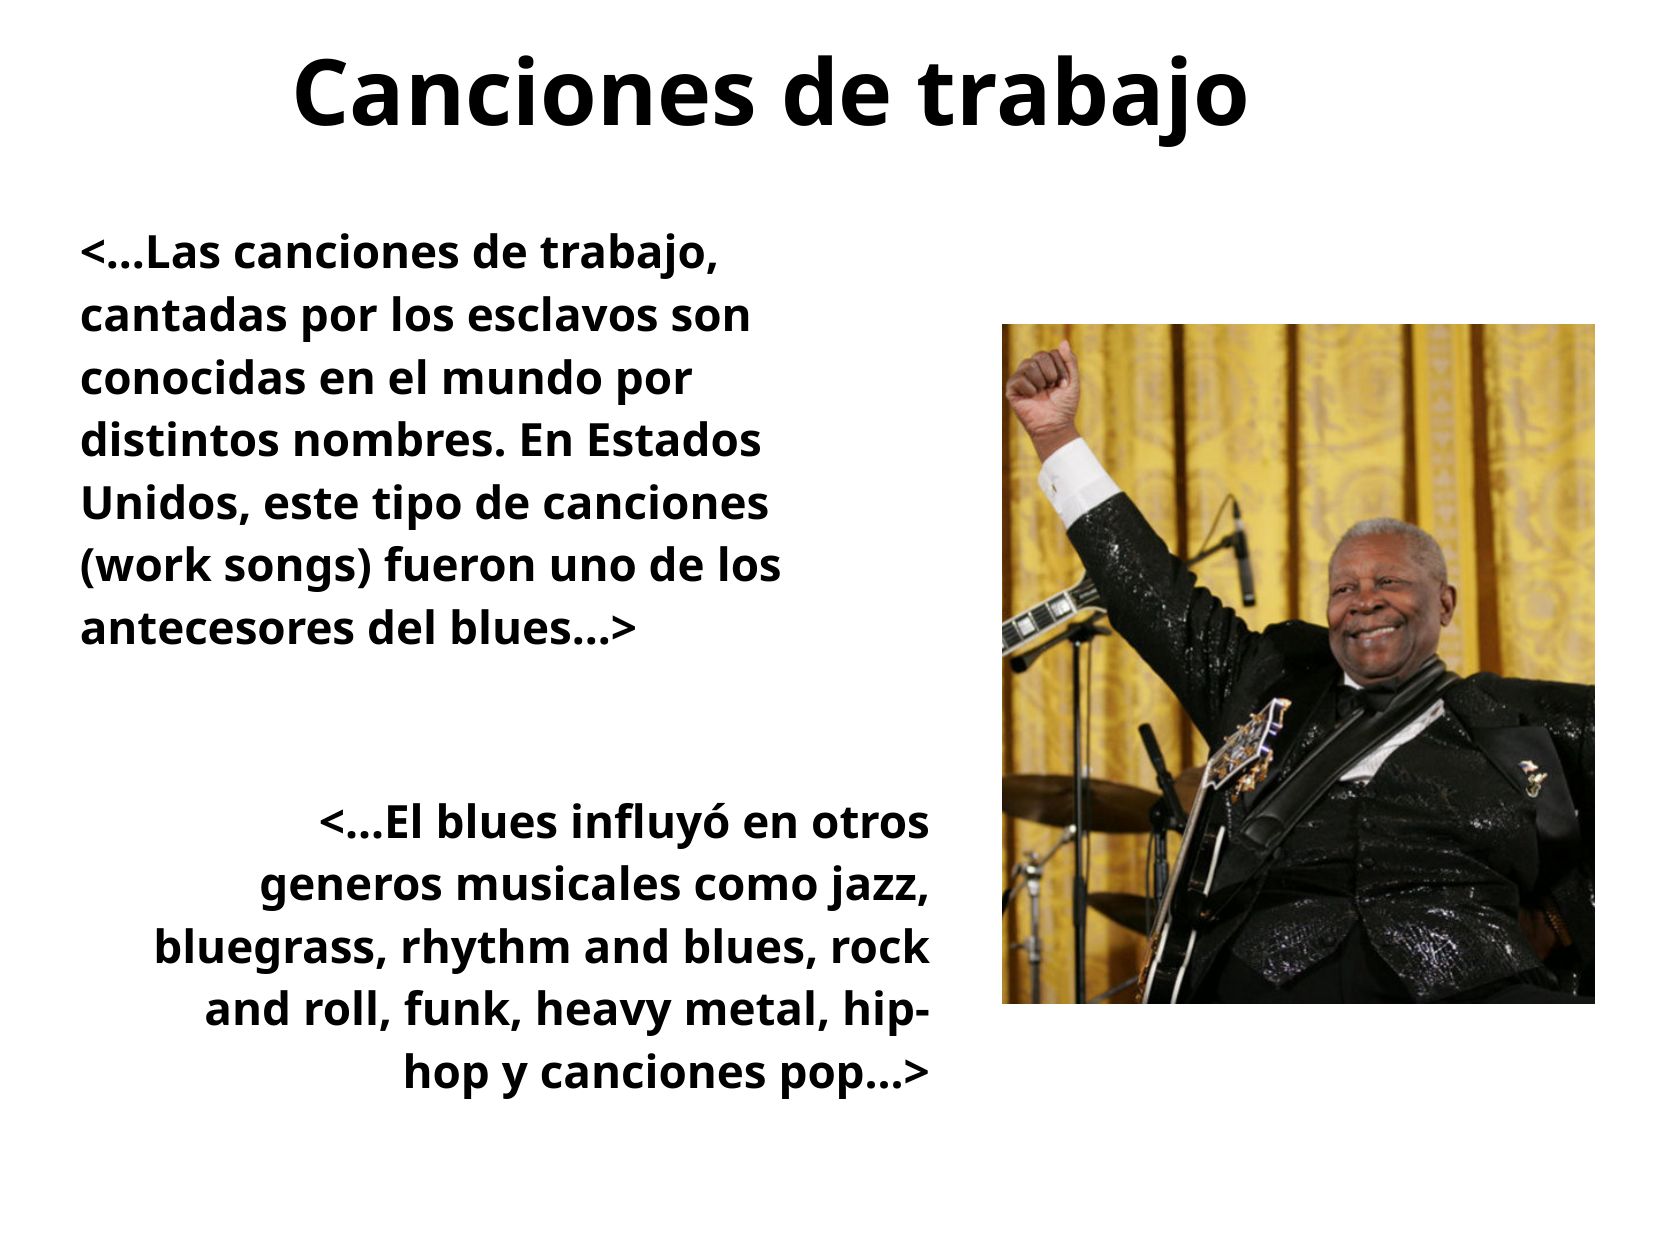

Canciones de trabajo
<...Las canciones de trabajo, cantadas por los esclavos son conocidas en el mundo por distintos nombres. En Estados Unidos, este tipo de canciones (work songs) fueron uno de los antecesores del blues...>
<...El blues influyó en otros generos musicales como jazz, bluegrass, rhythm and blues, rock and roll, funk, heavy metal, hip-hop y canciones pop...>